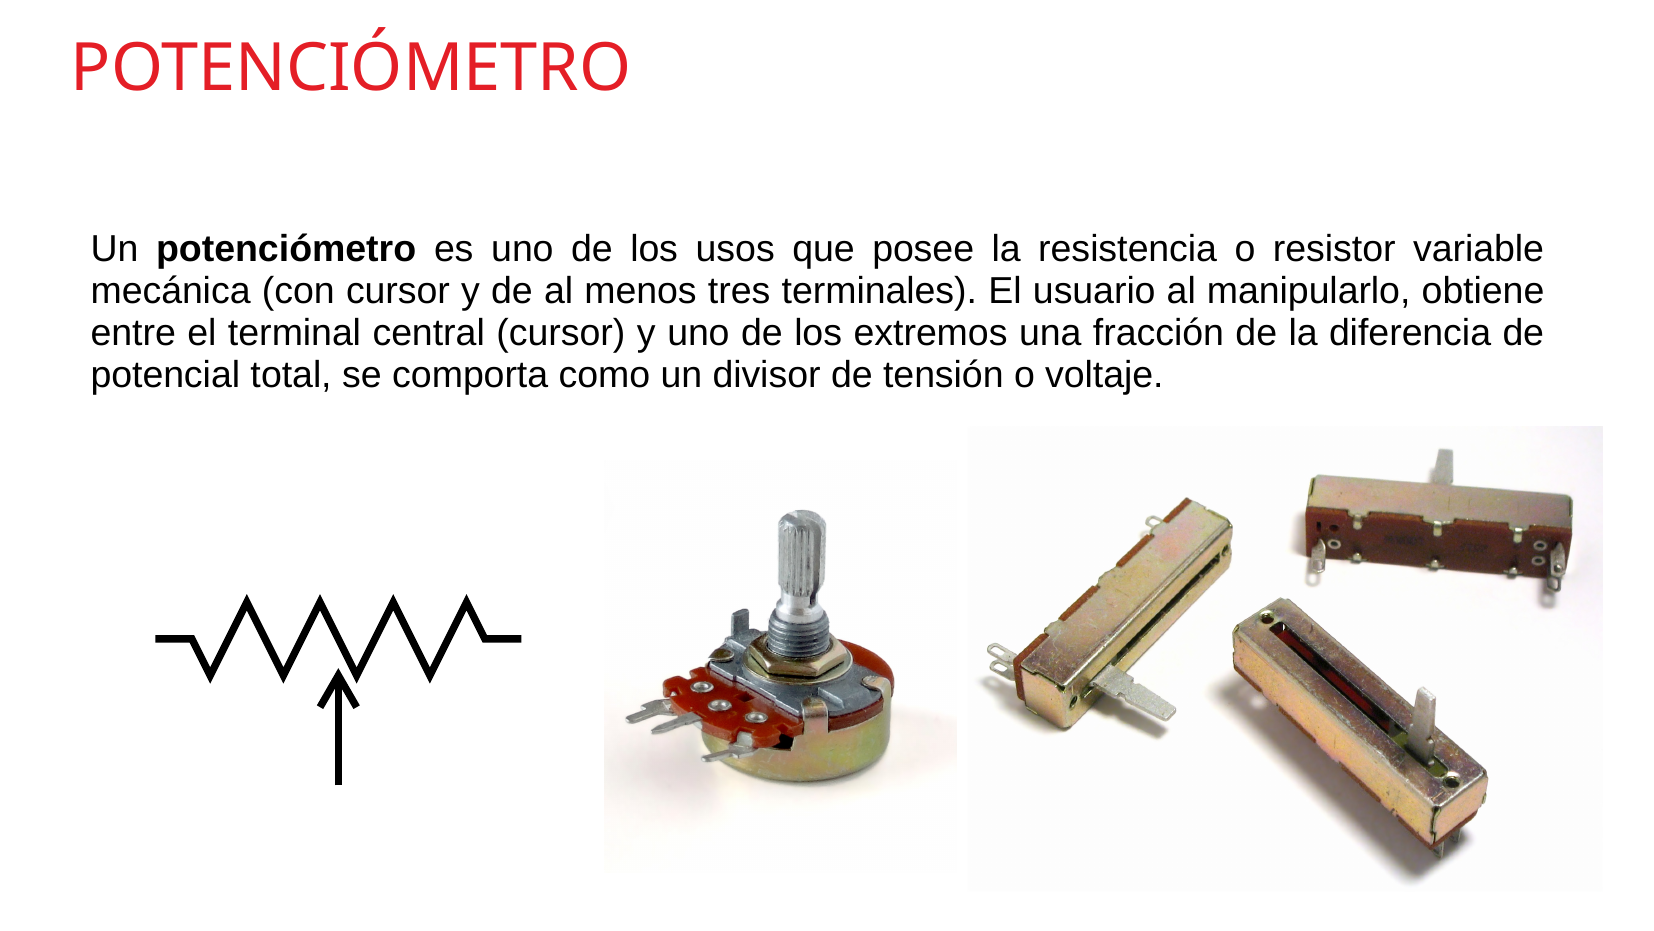

# POTENCIÓMETRO
Un potenciómetro es uno de los usos que posee la resistencia o resistor variable mecánica (con cursor y de al menos tres terminales). El usuario al manipularlo, obtiene entre el terminal central (cursor) y uno de los extremos una fracción de la diferencia de potencial total, se comporta como un divisor de tensión o voltaje.